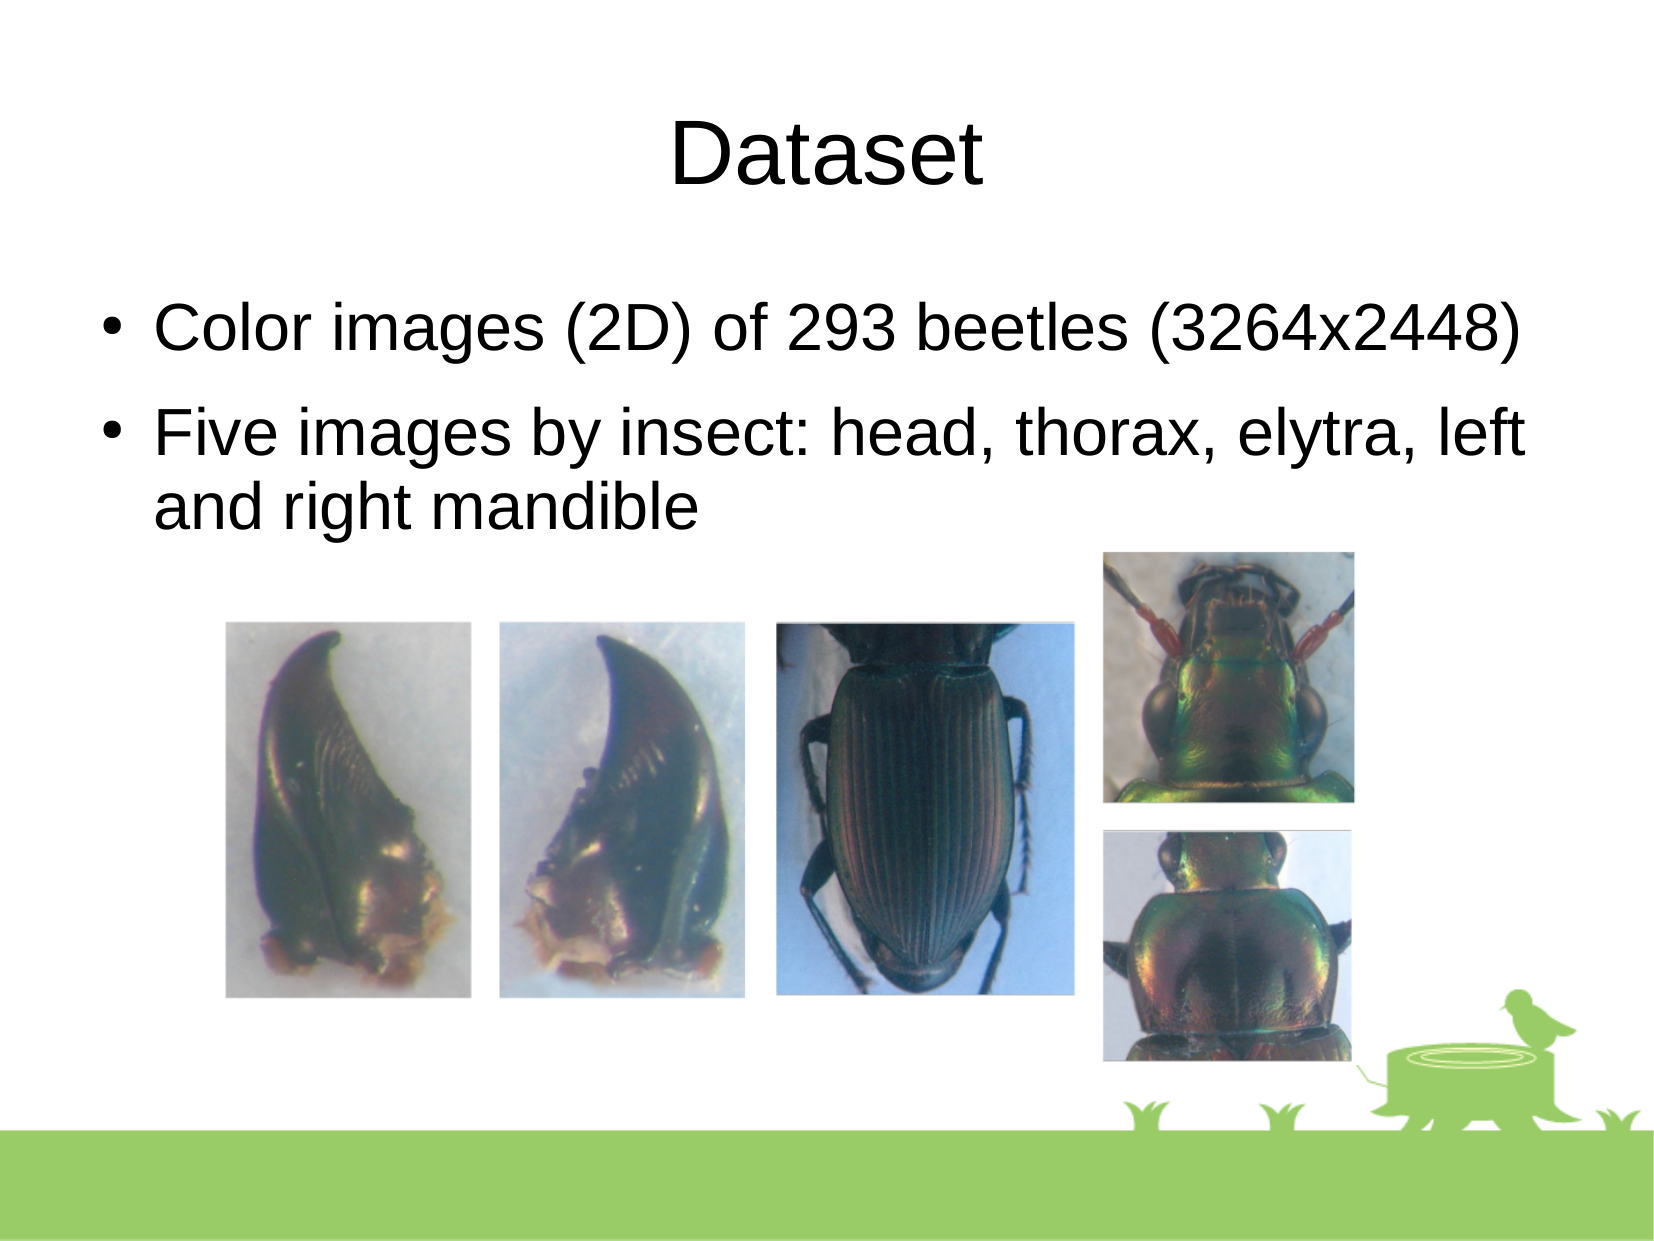

# Dataset
Color images (2D) of 293 beetles (3264x2448)
Five images by insect: head, thorax, elytra, left and right mandible